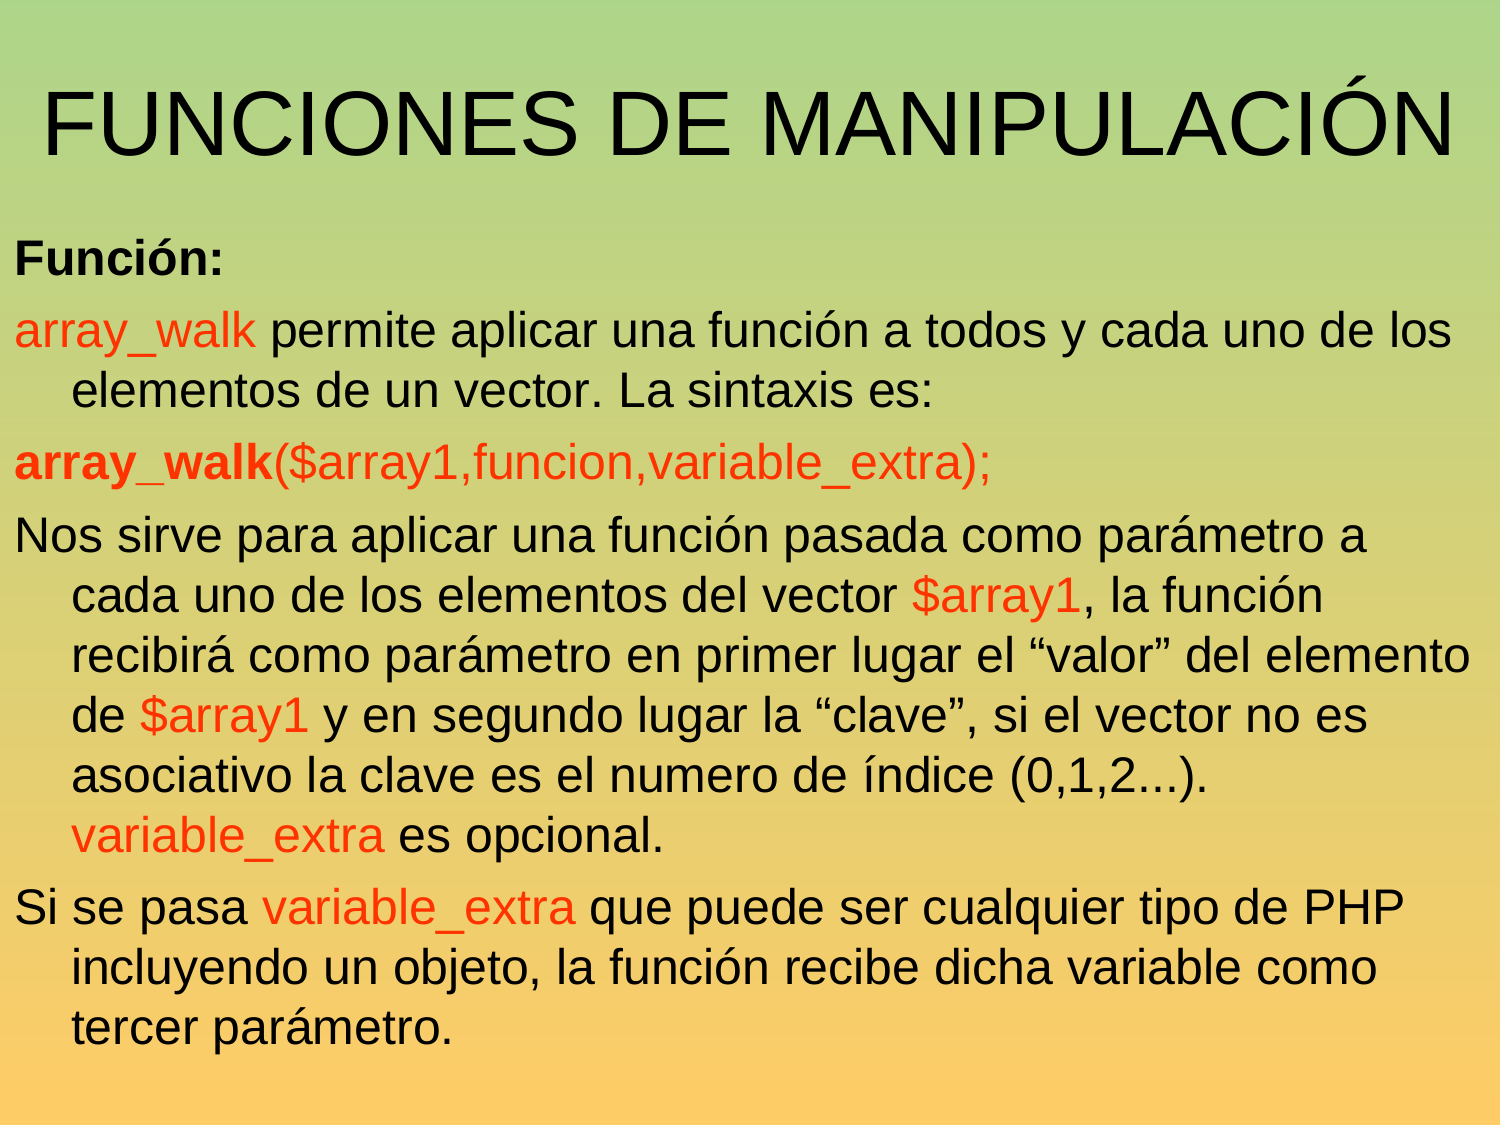

# Función:
array_walk permite aplicar una función a todos y cada uno de los elementos de un vector. La sintaxis es:
array_walk($array1,funcion,variable_extra);
Nos sirve para aplicar una función pasada como parámetro a cada uno de los elementos del vector $array1, la función recibirá como parámetro en primer lugar el “valor” del elemento de $array1 y en segundo lugar la “clave”, si el vector no es asociativo la clave es el numero de índice (0,1,2...). variable_extra es opcional.
Si se pasa variable_extra que puede ser cualquier tipo de PHP incluyendo un objeto, la función recibe dicha variable como tercer parámetro.
FUNCIONES DE MANIPULACIÓN